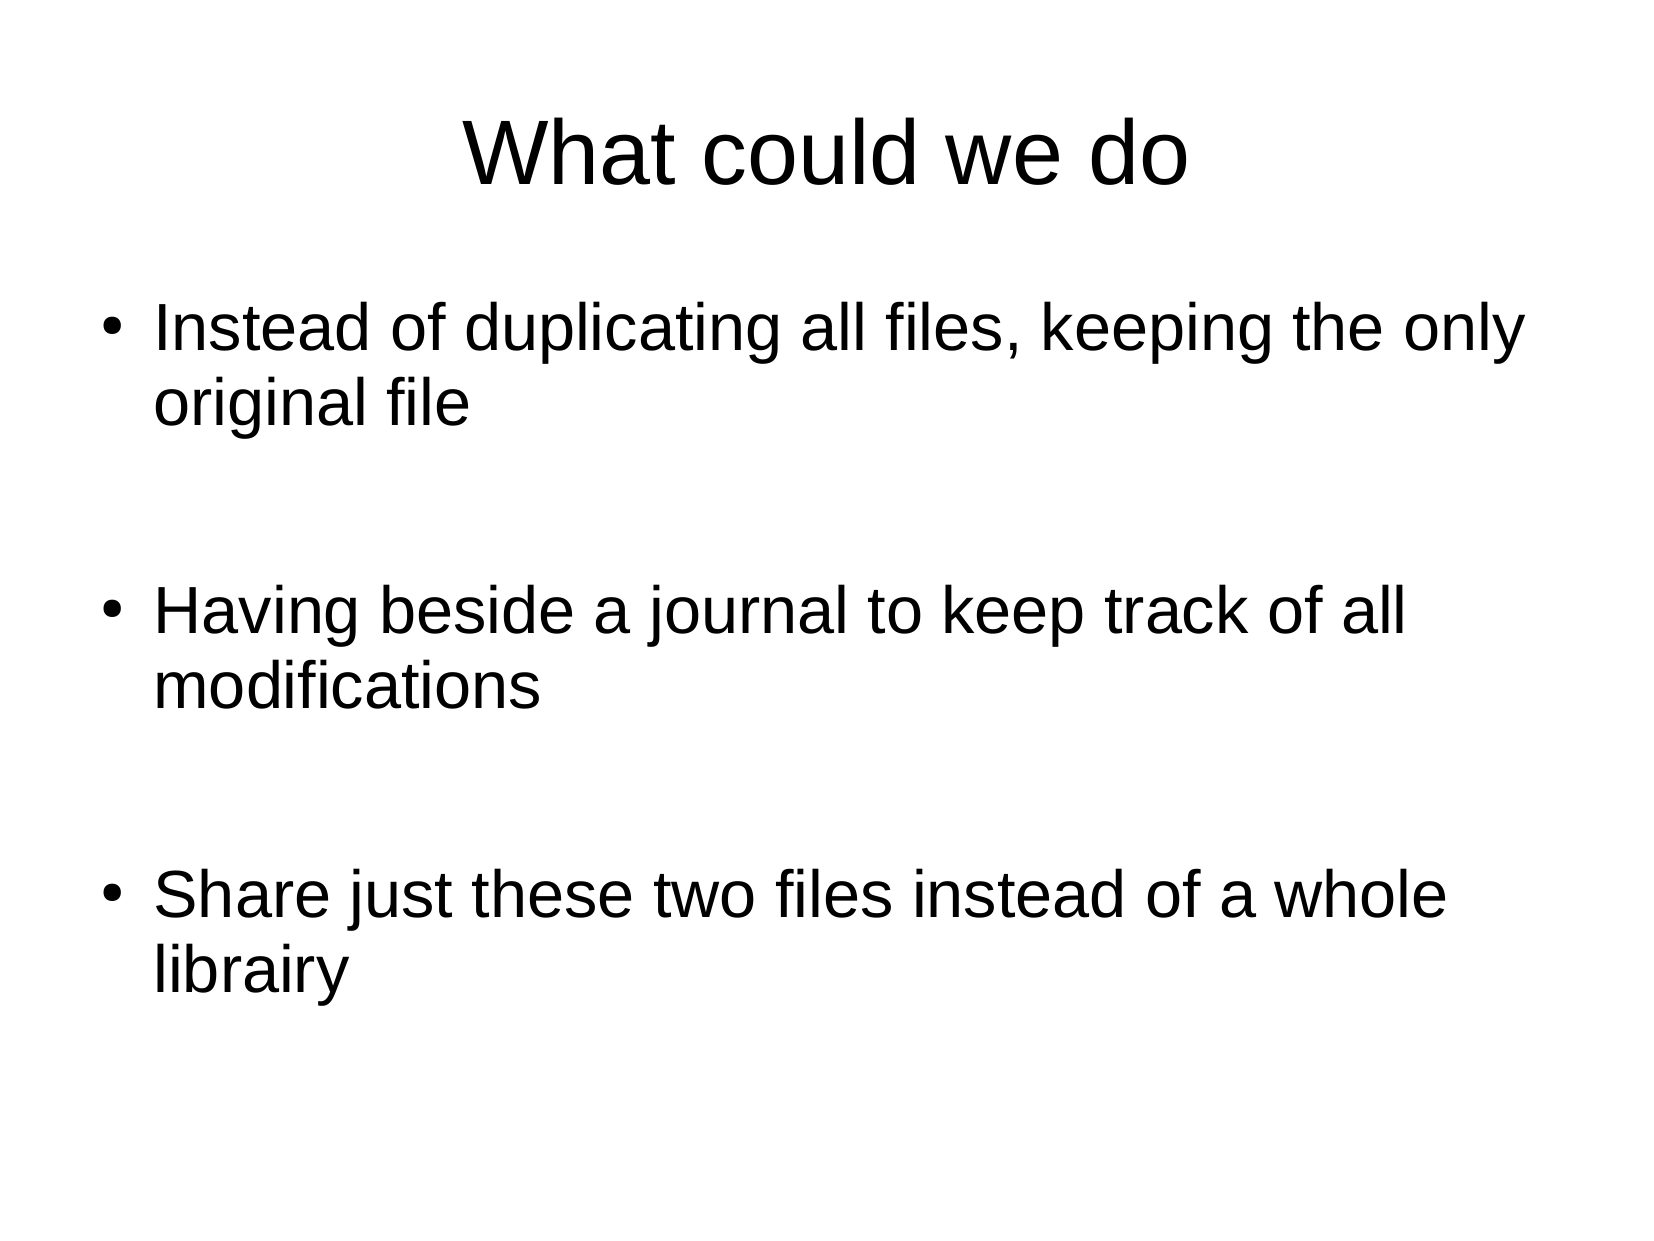

# What could we do
Instead of duplicating all files, keeping the only original file
Having beside a journal to keep track of all modifications
Share just these two files instead of a whole librairy